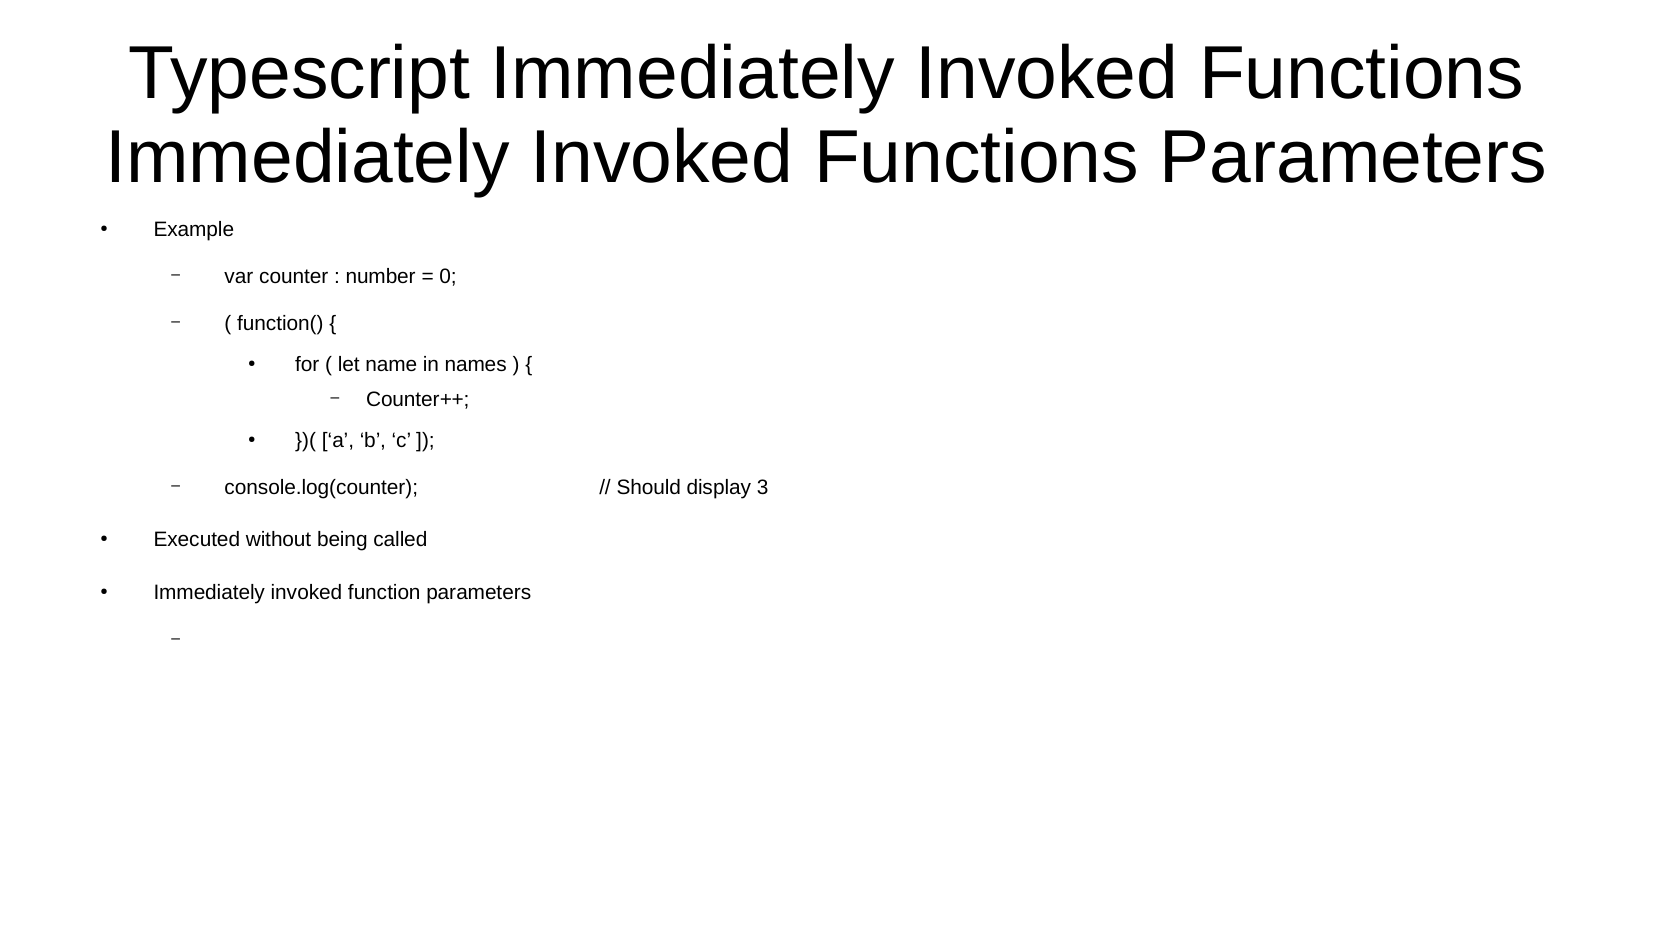

# Typescript Immediately Invoked Functions Immediately Invoked Functions Parameters
Example
var counter : number = 0;
( function() {
for ( let name in names ) {
Counter++;
})( [‘a’, ‘b’, ‘c’ ]);
console.log(counter);			// Should display 3
Executed without being called
Immediately invoked function parameters